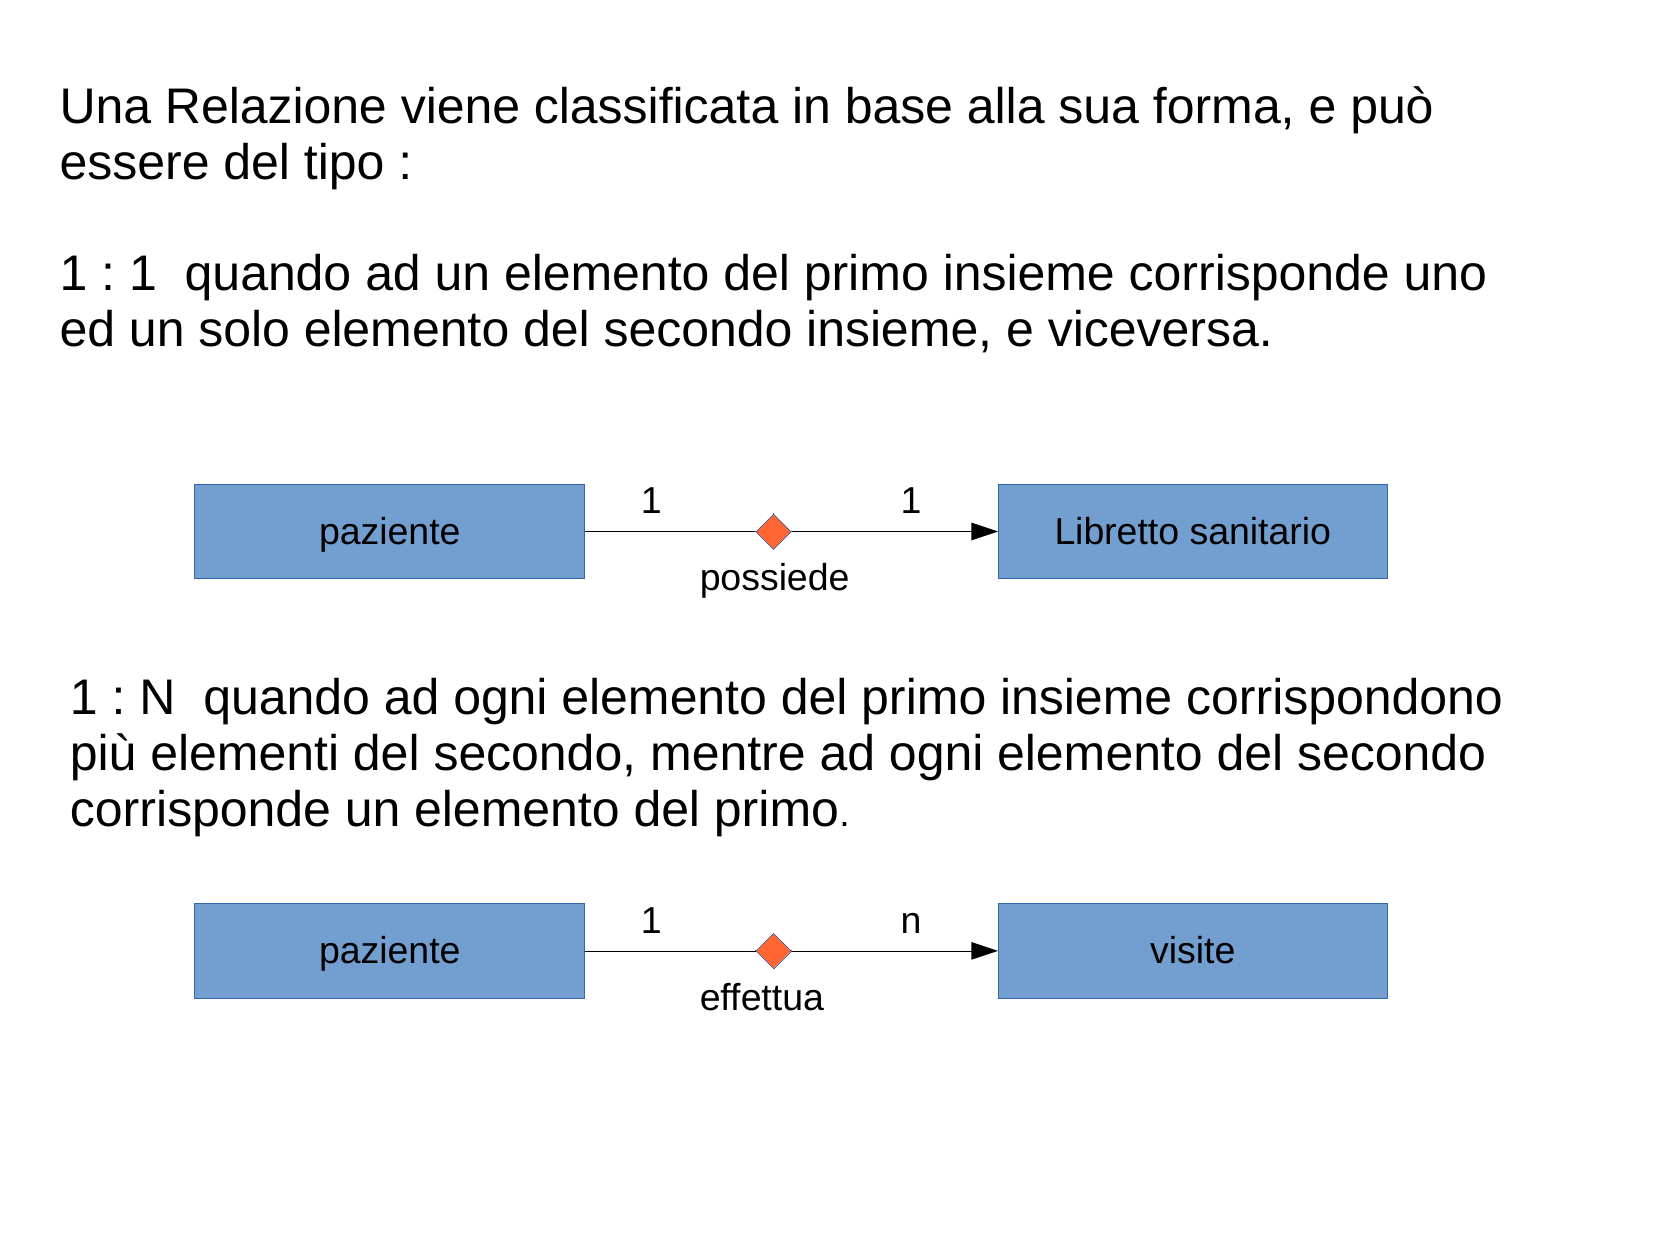

Una Relazione viene classificata in base alla sua forma, e può
essere del tipo :
1 : 1 quando ad un elemento del primo insieme corrisponde uno ed un solo elemento del secondo insieme, e viceversa.
1
1
paziente
Libretto sanitario
possiede
1 : N quando ad ogni elemento del primo insieme corrispondono più elementi del secondo, mentre ad ogni elemento del secondo
corrisponde un elemento del primo.
1
n
paziente
visite
effettua